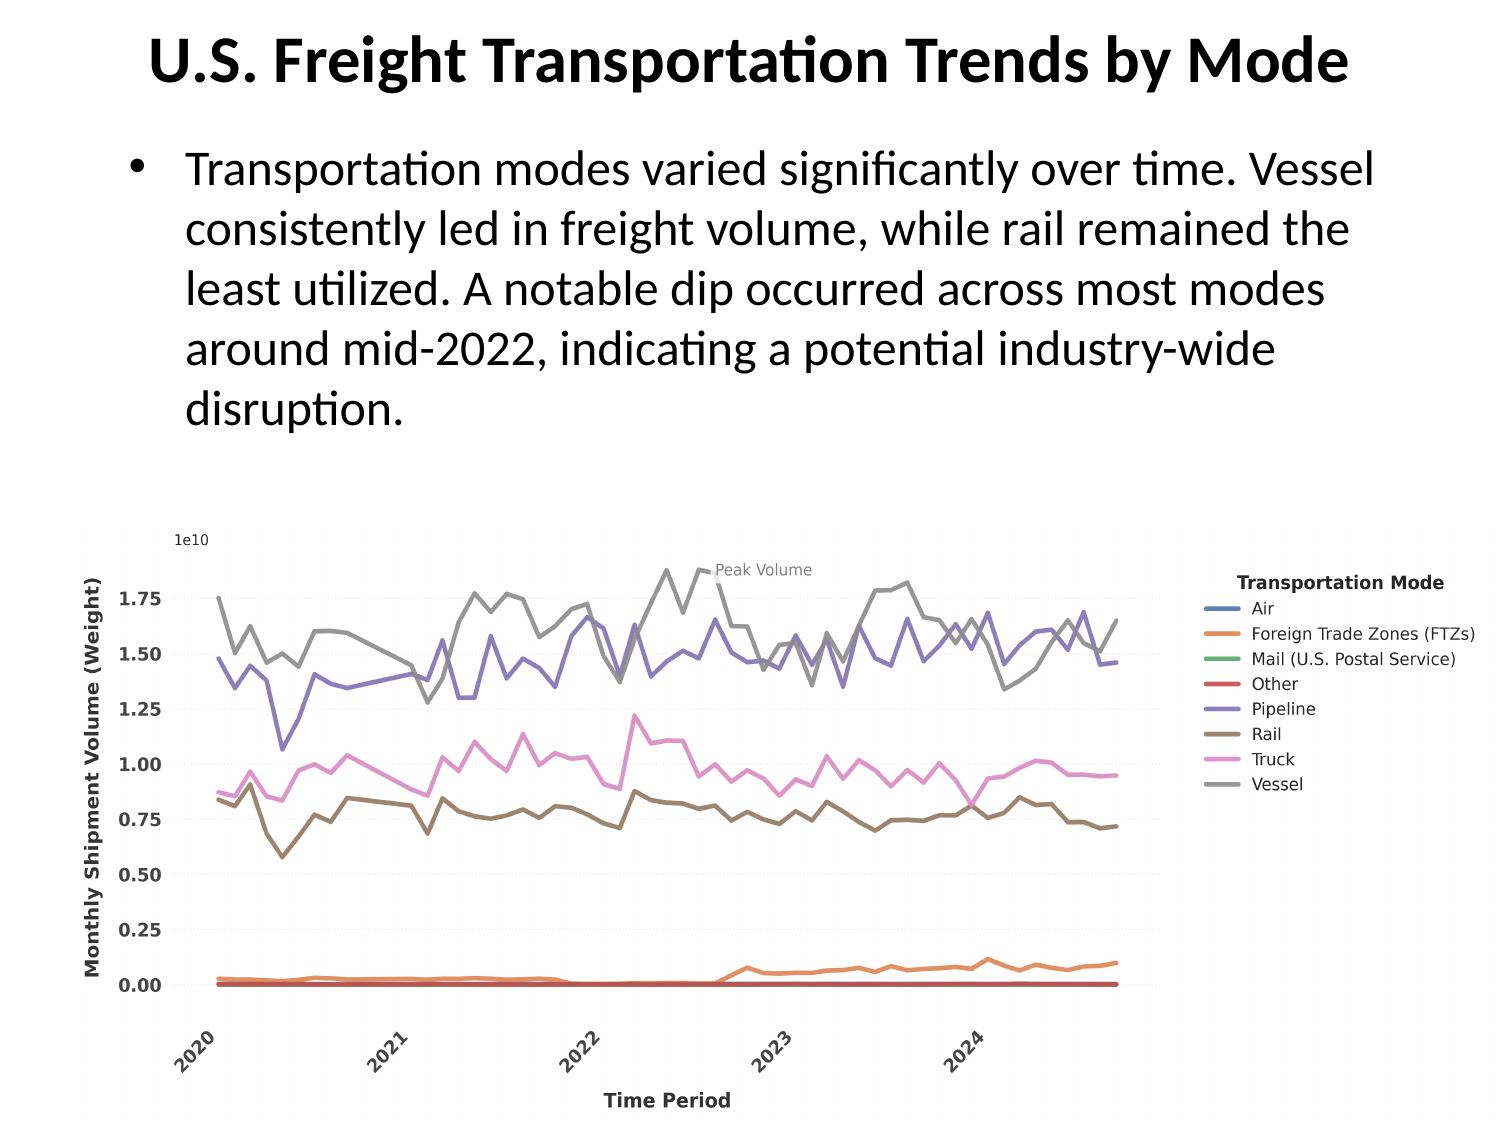

# U.S. Freight Transportation Trends by Mode
Transportation modes varied significantly over time. Vessel consistently led in freight volume, while rail remained the least utilized. A notable dip occurred across most modes around mid-2022, indicating a potential industry-wide disruption.